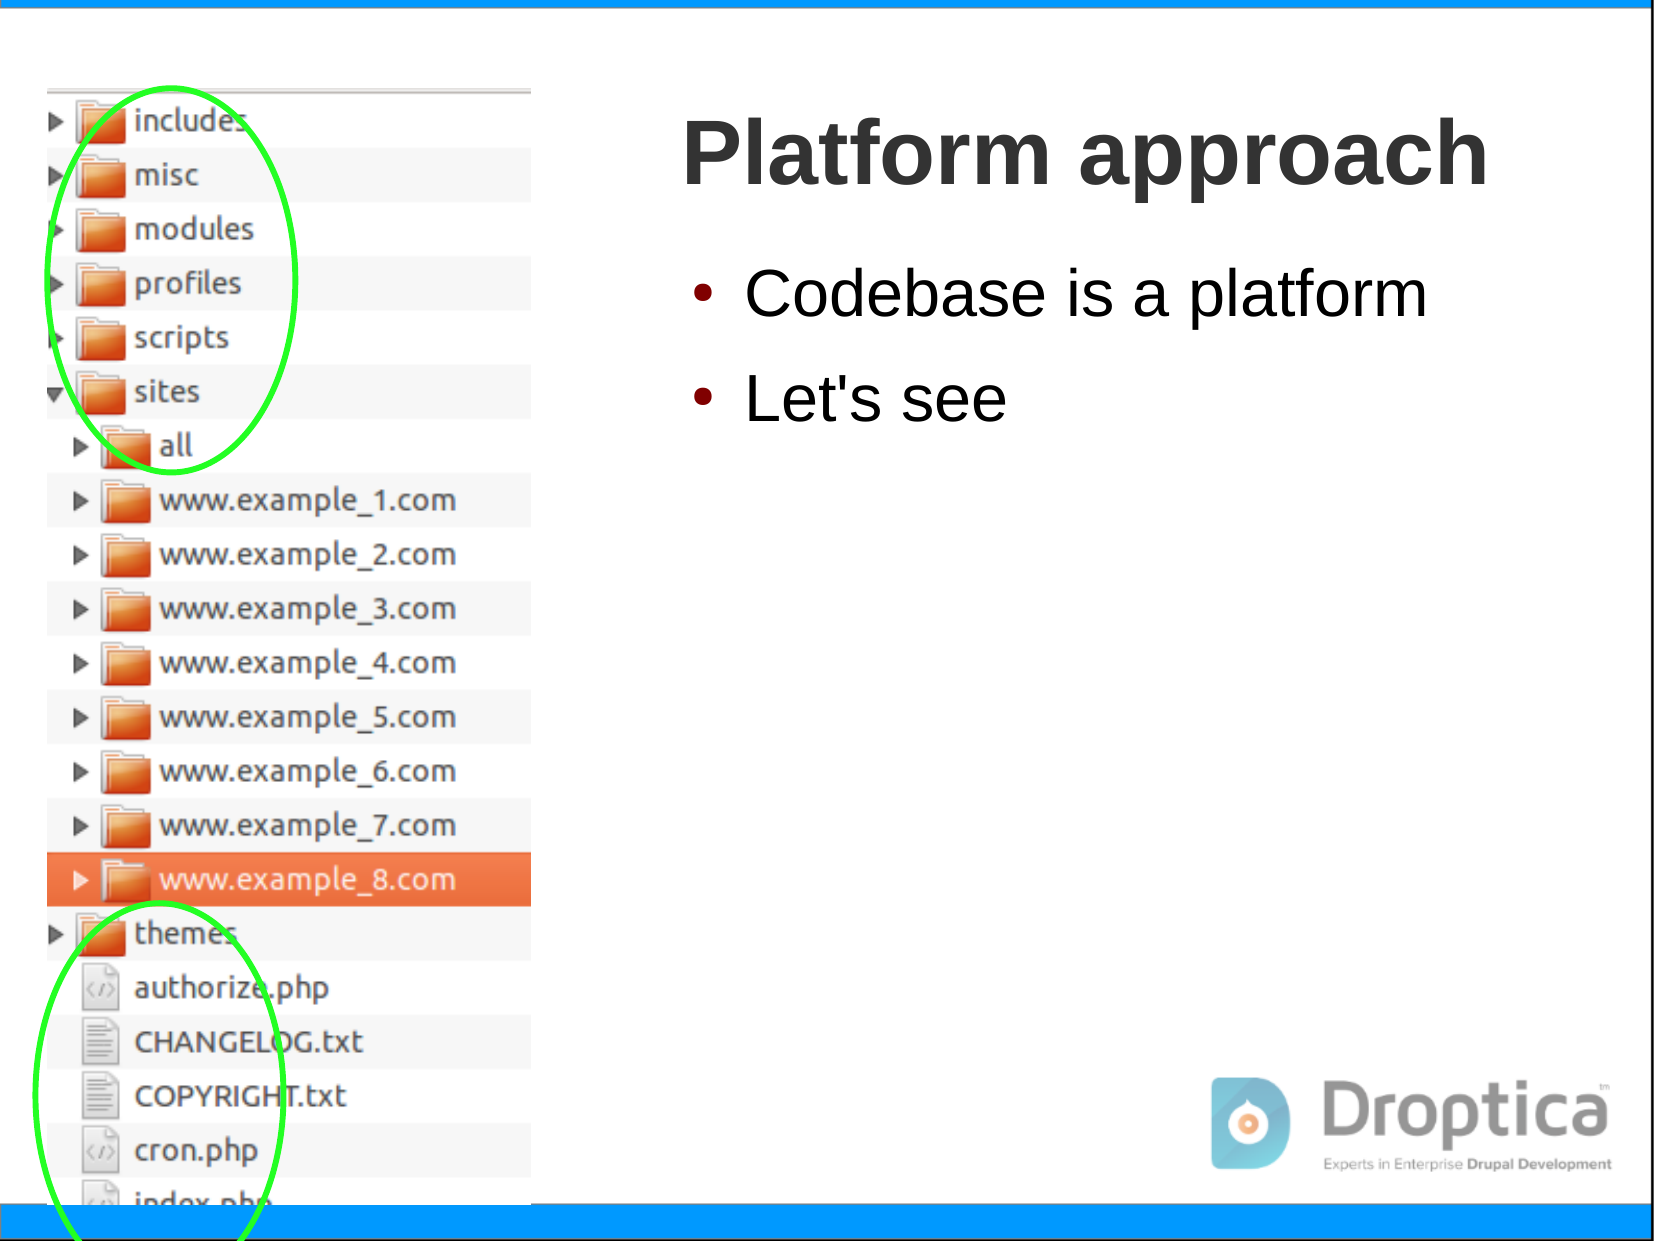

# Platform approach
Codebase is a platform
Let's see